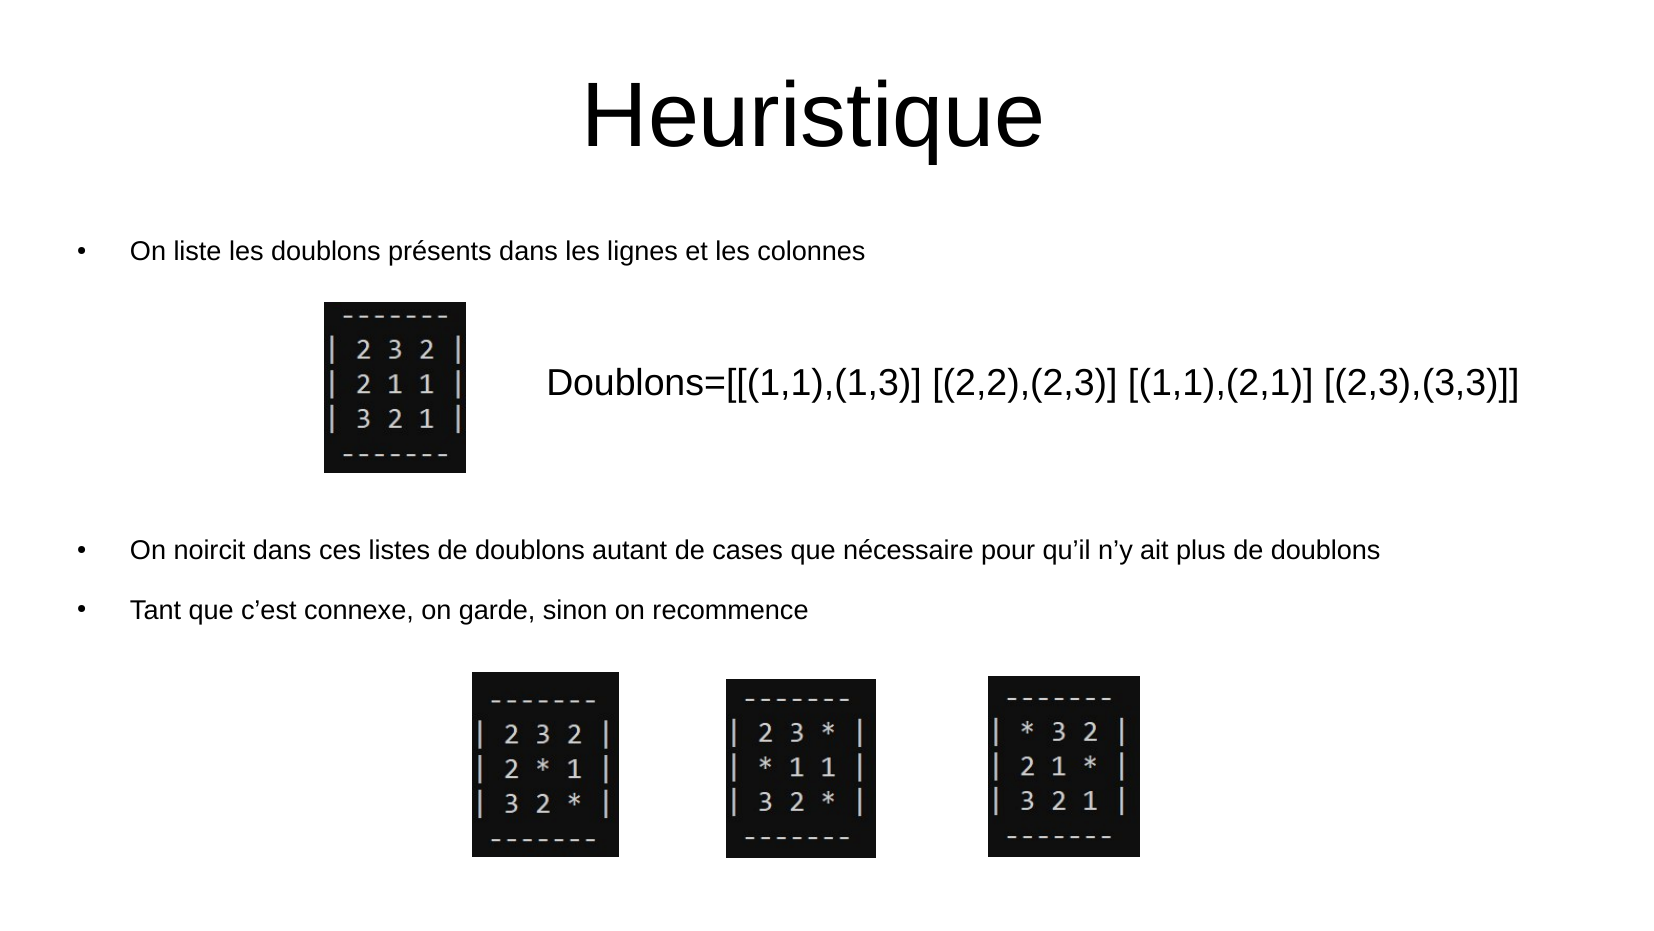

# Heuristique
On liste les doublons présents dans les lignes et les colonnes
On noircit dans ces listes de doublons autant de cases que nécessaire pour qu’il n’y ait plus de doublons
Tant que c’est connexe, on garde, sinon on recommence
Doublons=[[(1,1),(1,3)] [(2,2),(2,3)] [(1,1),(2,1)] [(2,3),(3,3)]]